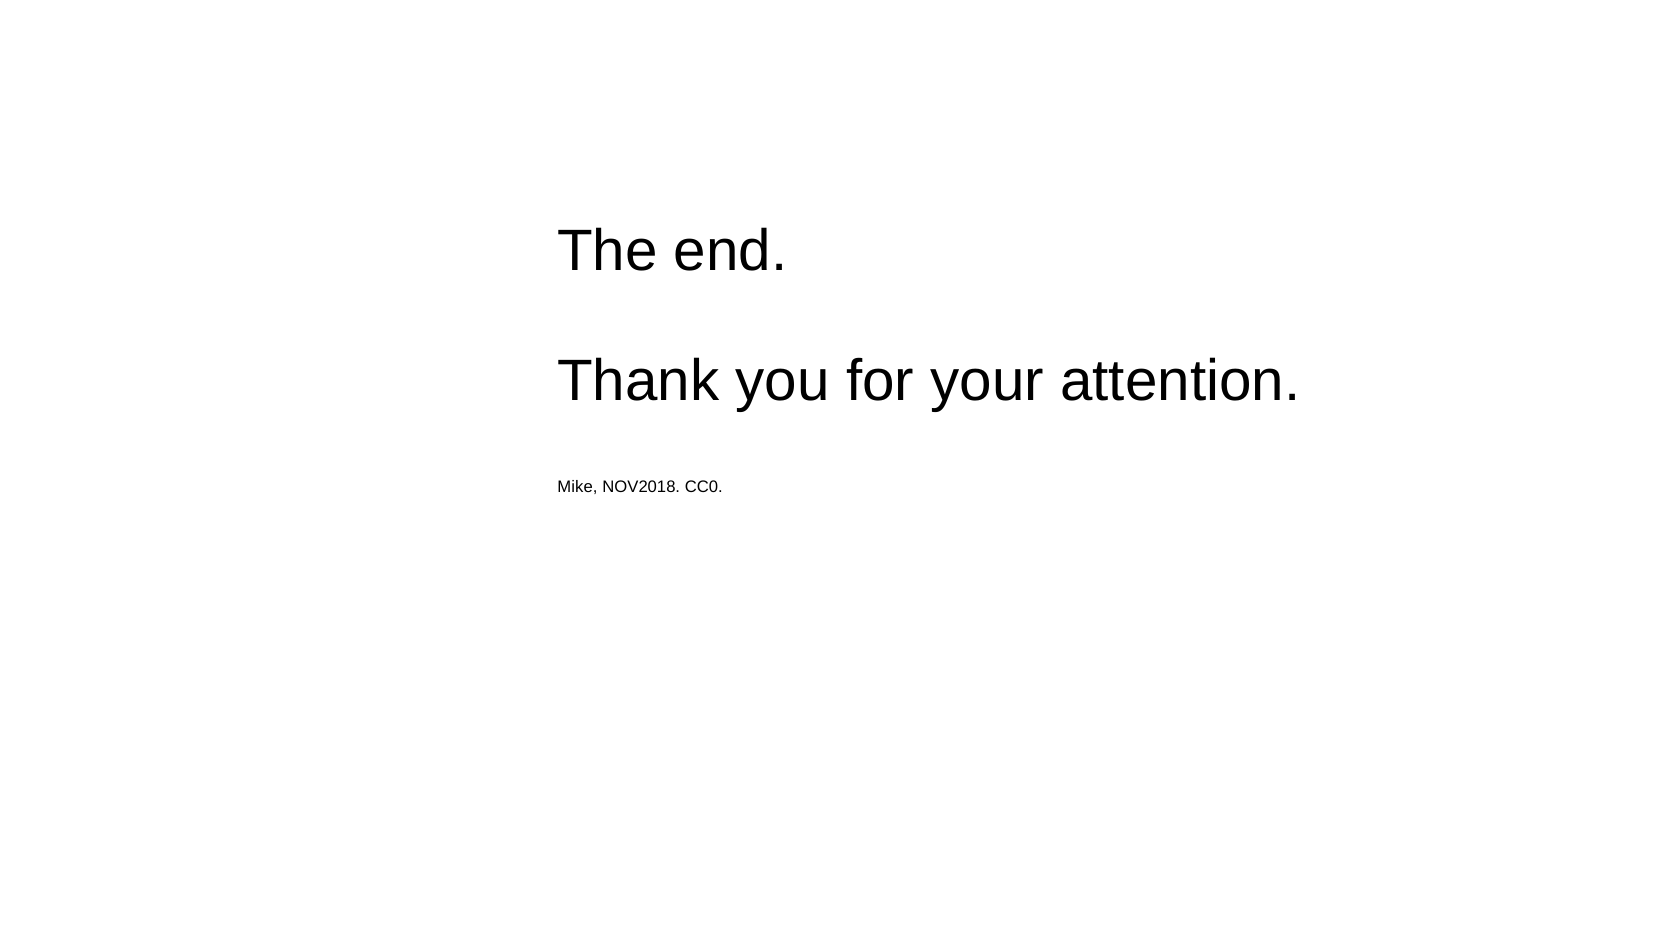

The end.
Thank you for your attention.
Mike, NOV2018. CC0.